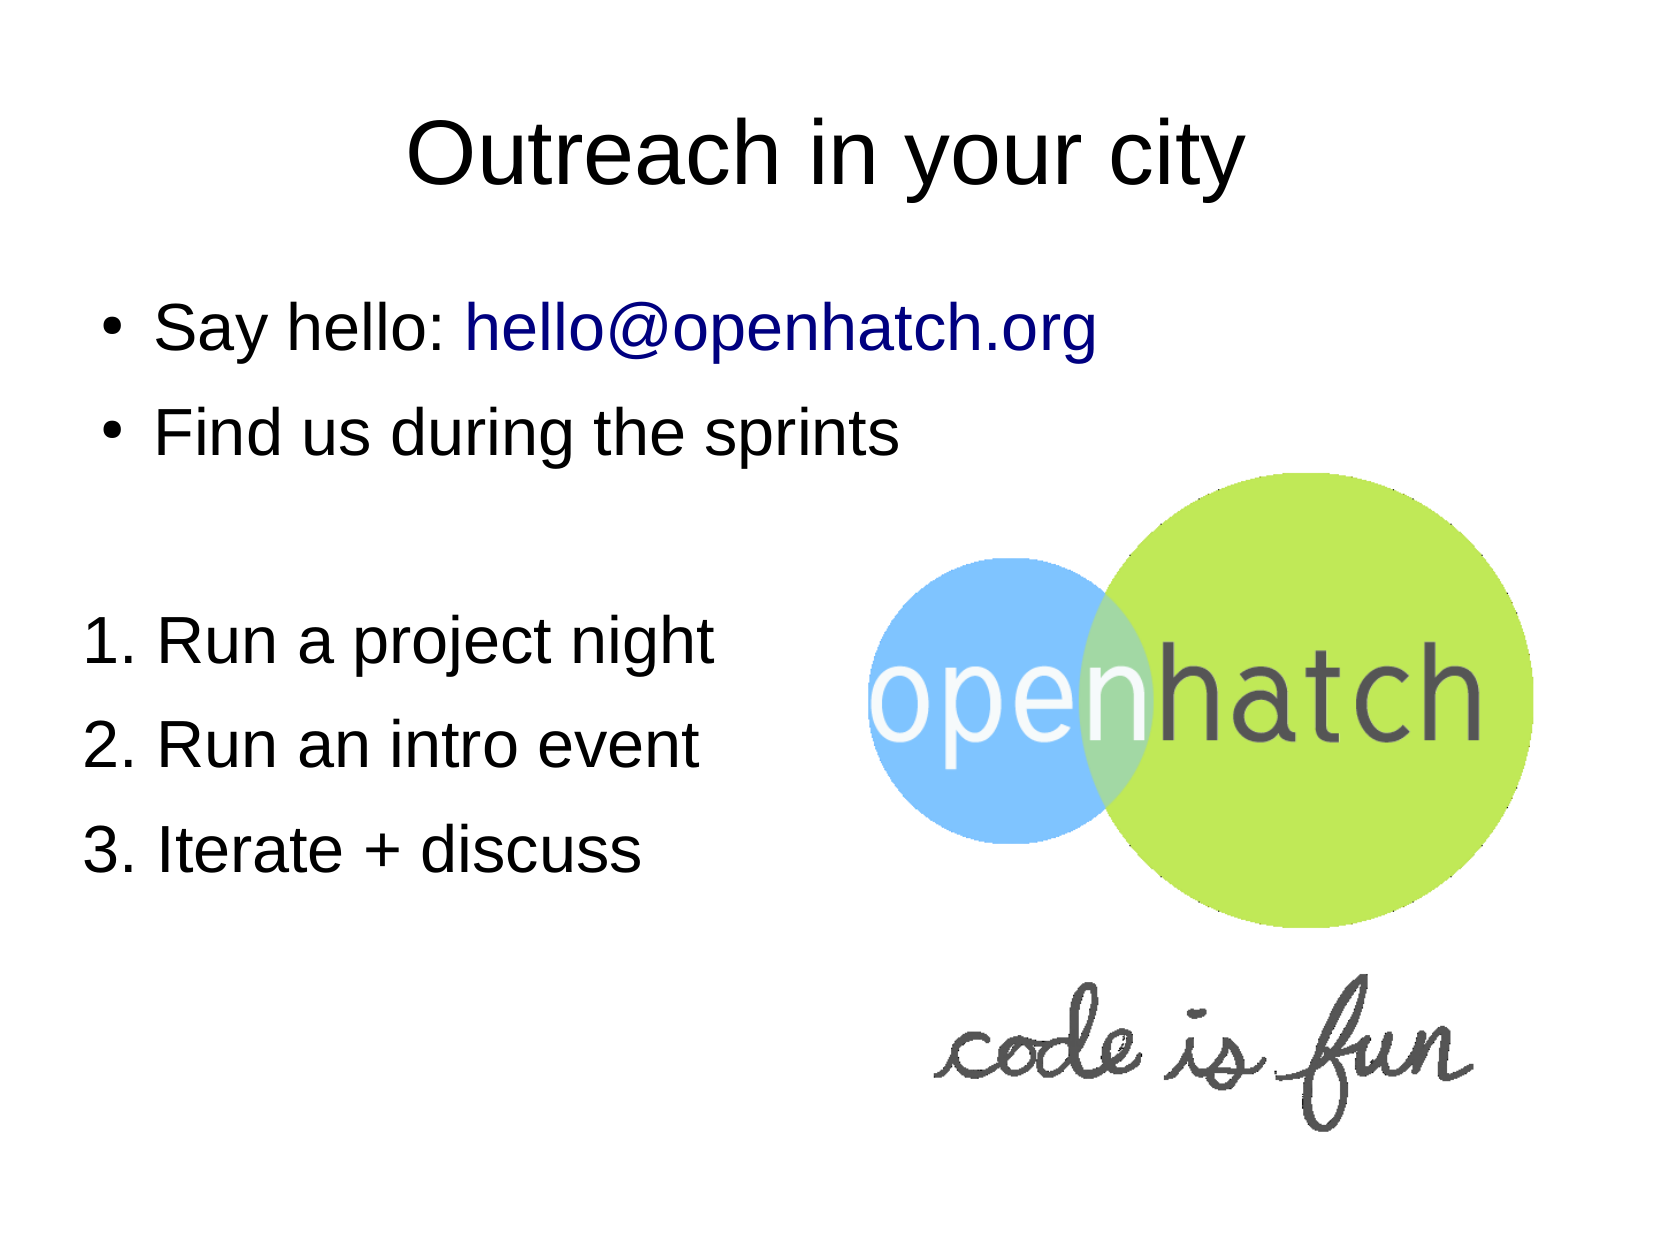

# Outreach in your city
Say hello: hello@openhatch.org
Find us during the sprints
1. Run a project night
2. Run an intro event
3. Iterate + discuss